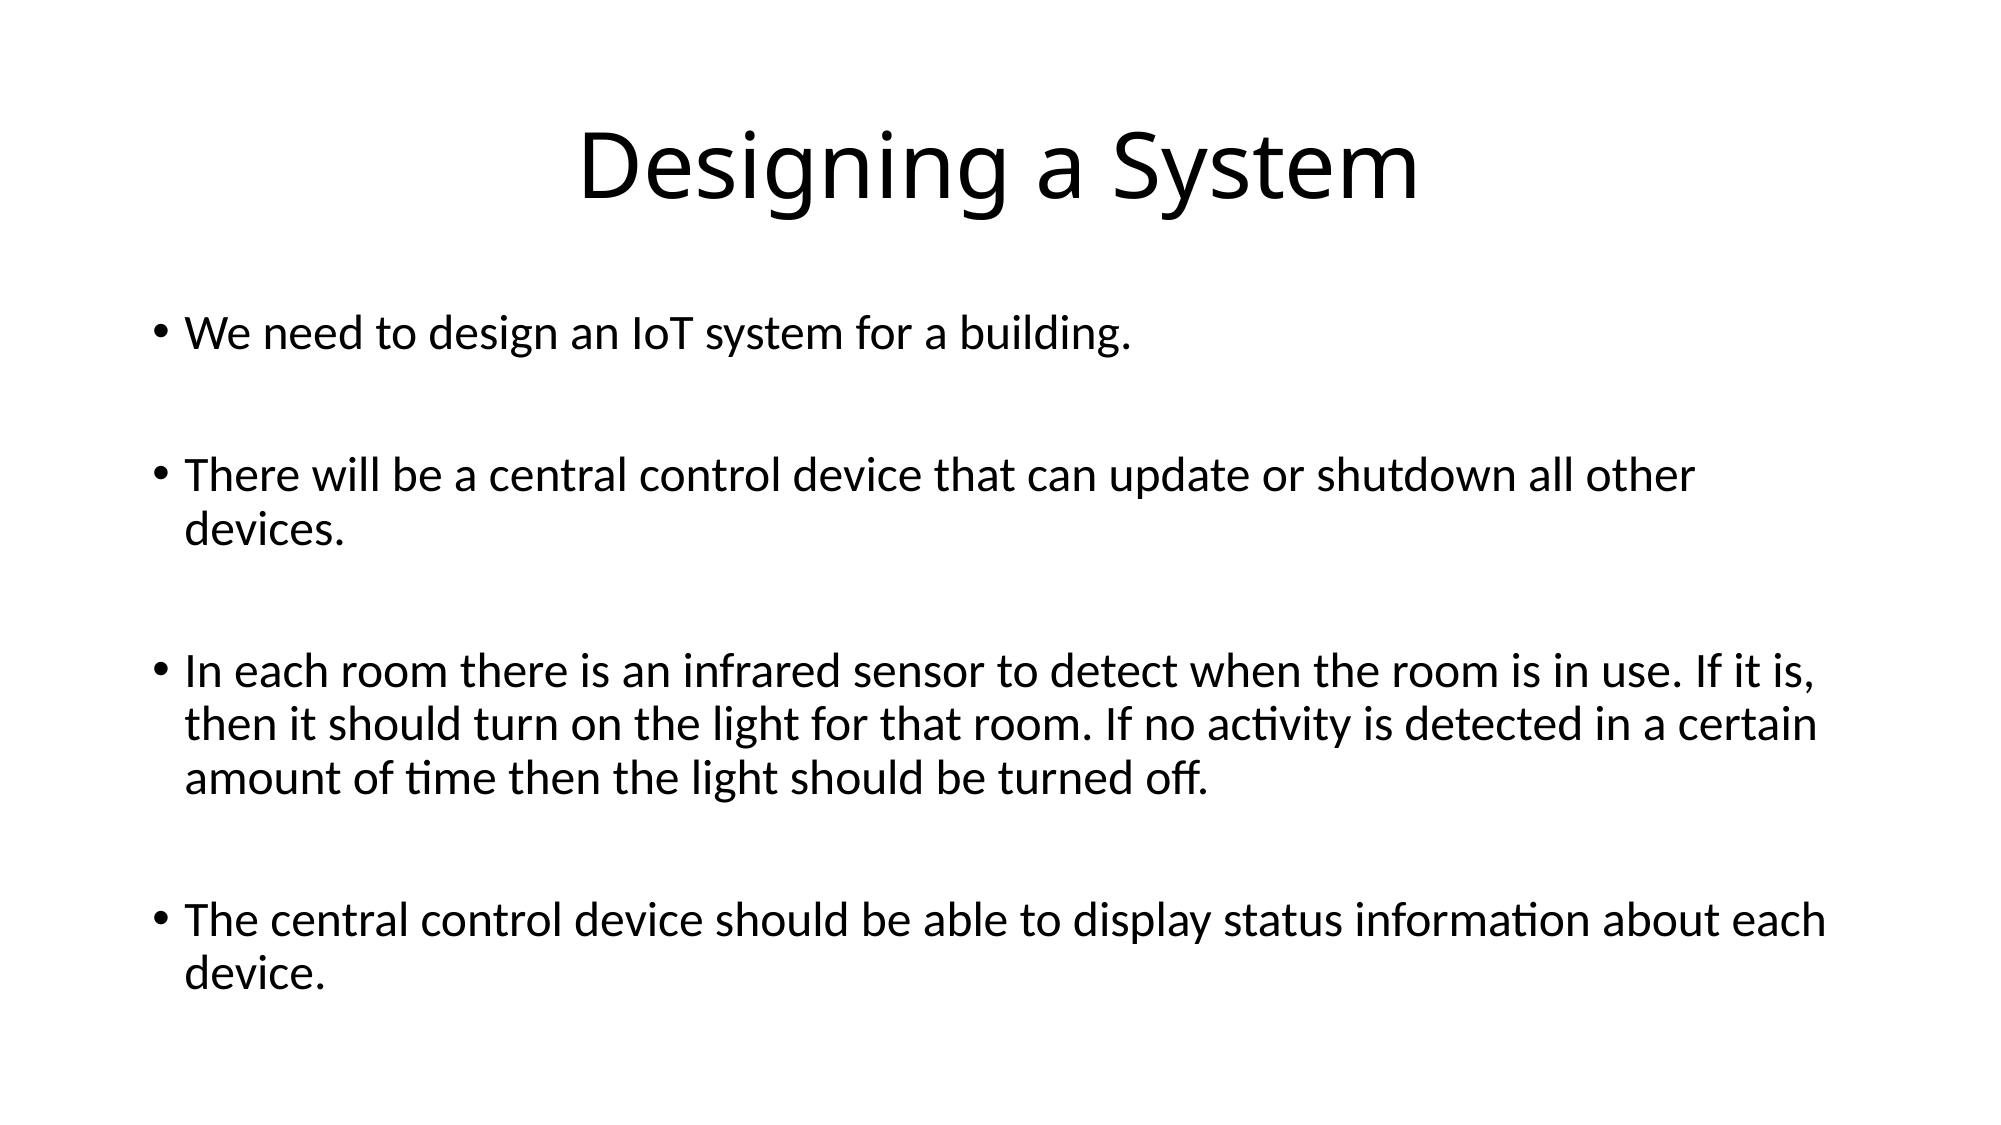

# Designing a System
We need to design an IoT system for a building.
There will be a central control device that can update or shutdown all other devices.
In each room there is an infrared sensor to detect when the room is in use. If it is, then it should turn on the light for that room. If no activity is detected in a certain amount of time then the light should be turned off.
The central control device should be able to display status information about each device.